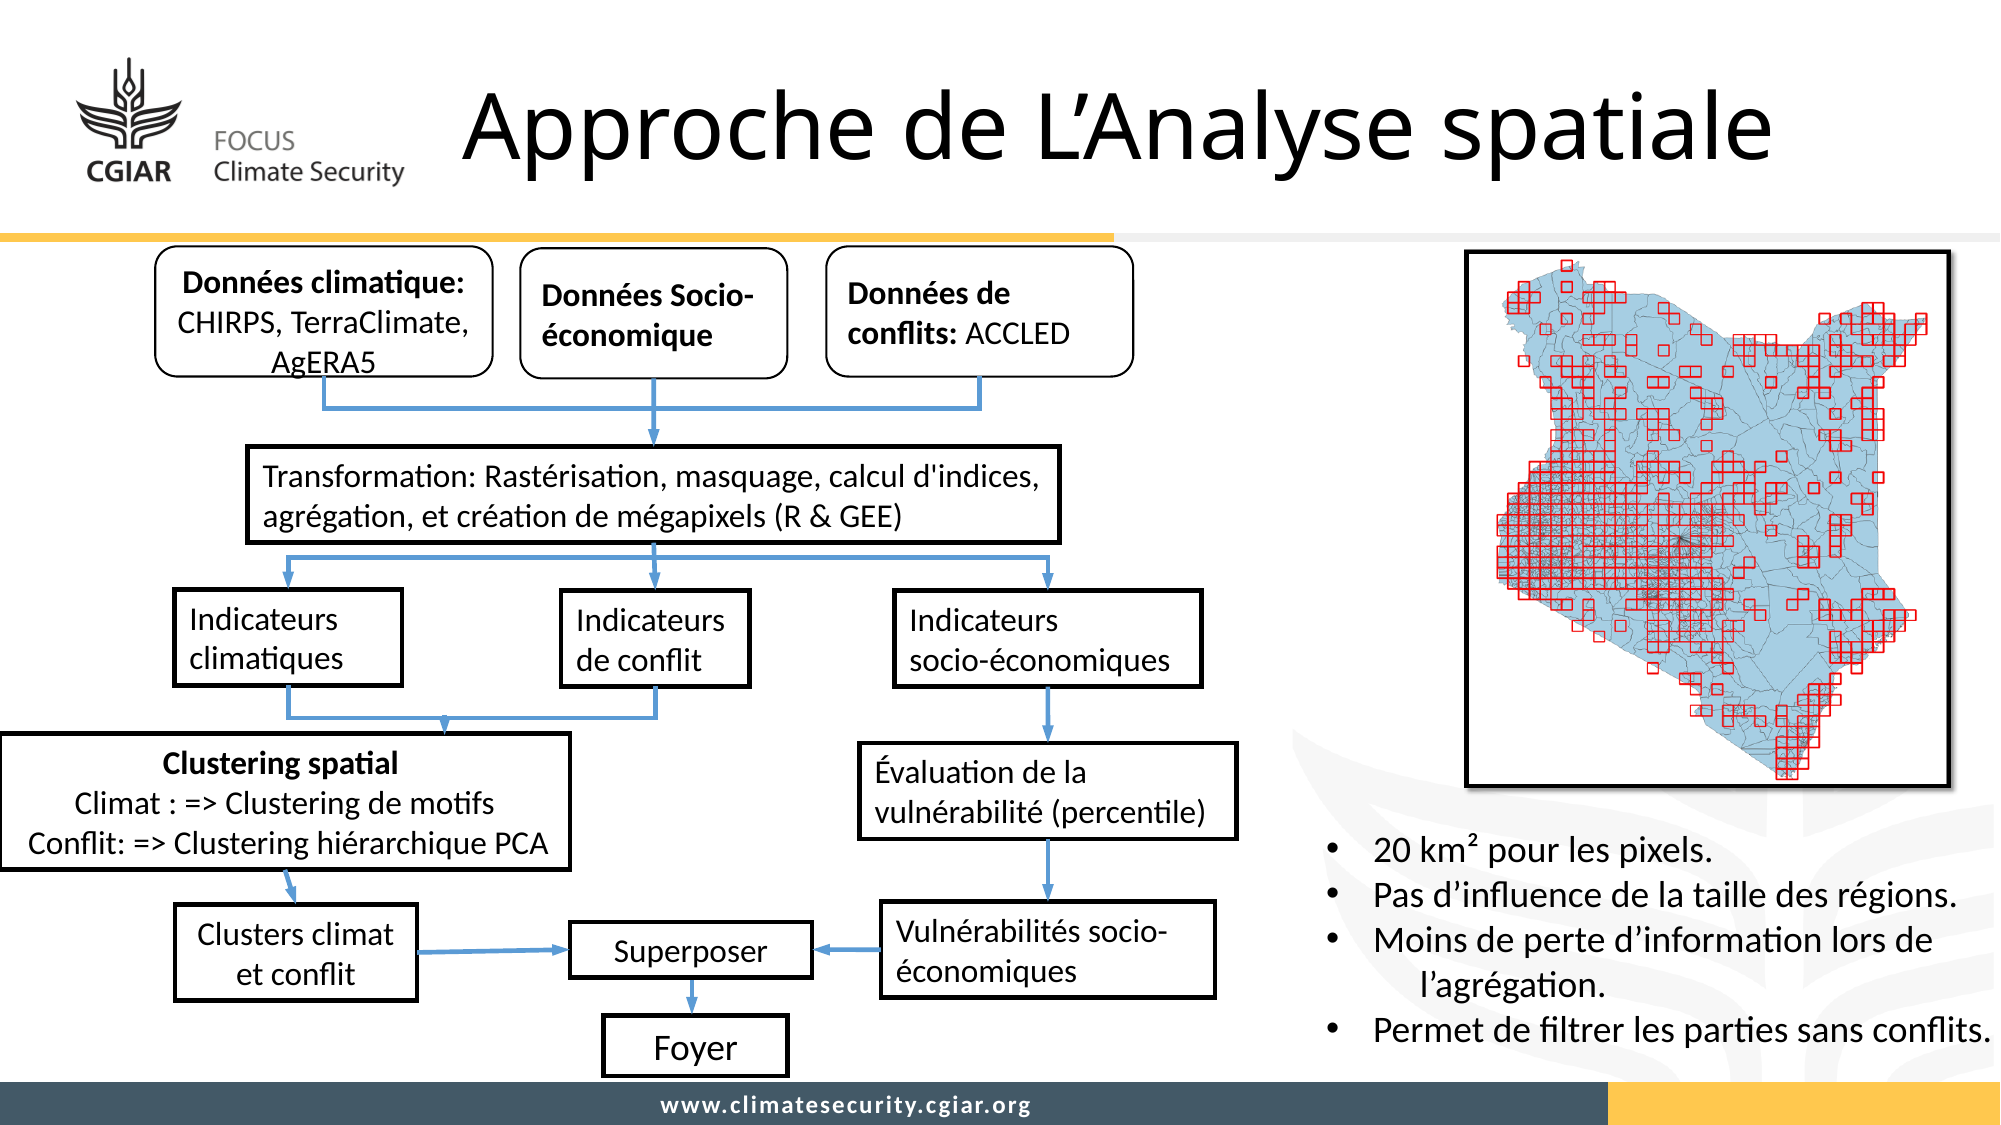

# Approche de L’Analyse spatiale
Données climatique:
CHIRPS, TerraClimate, AgERA5
Données de conflits: ACCLED
Données Socio-économique
Transformation: Rastérisation, masquage, calcul d'indices, agrégation, et création de mégapixels (R & GEE)
Indicateurs climatiques
Indicateurs
de conflit
Indicateurs
socio-économiques
Évaluation de la vulnérabilité (percentile)
Vulnérabilités socio-économiques
Clusters climat et conflit
Superposer
Foyer
Clustering spatial
Climat : => Clustering de motifs
 Conflit: => Clustering hiérarchique PCA
20 km² pour les pixels.
Pas d’influence de la taille des régions.
Moins de perte d’information lors de l’agrégation.
Permet de filtrer les parties sans conflits.